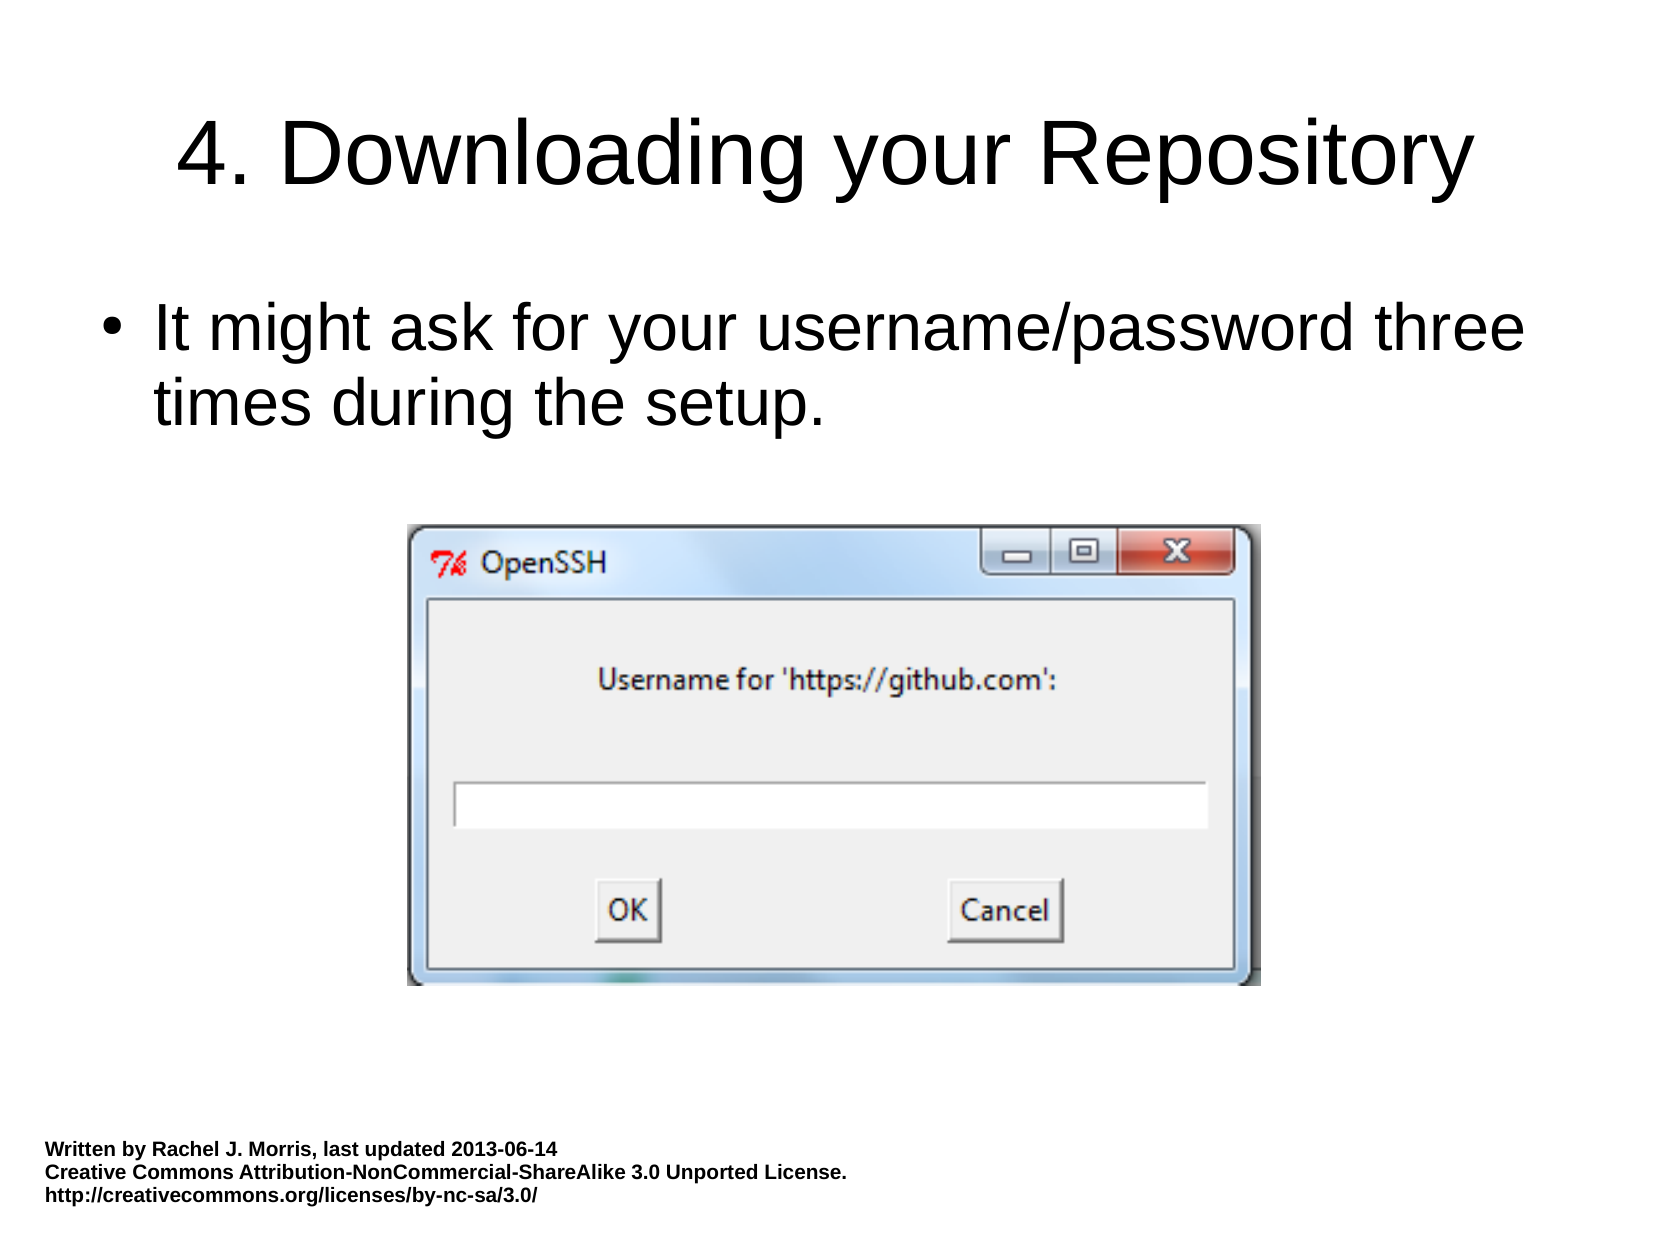

# 4. Downloading your Repository
It might ask for your username/password three times during the setup.